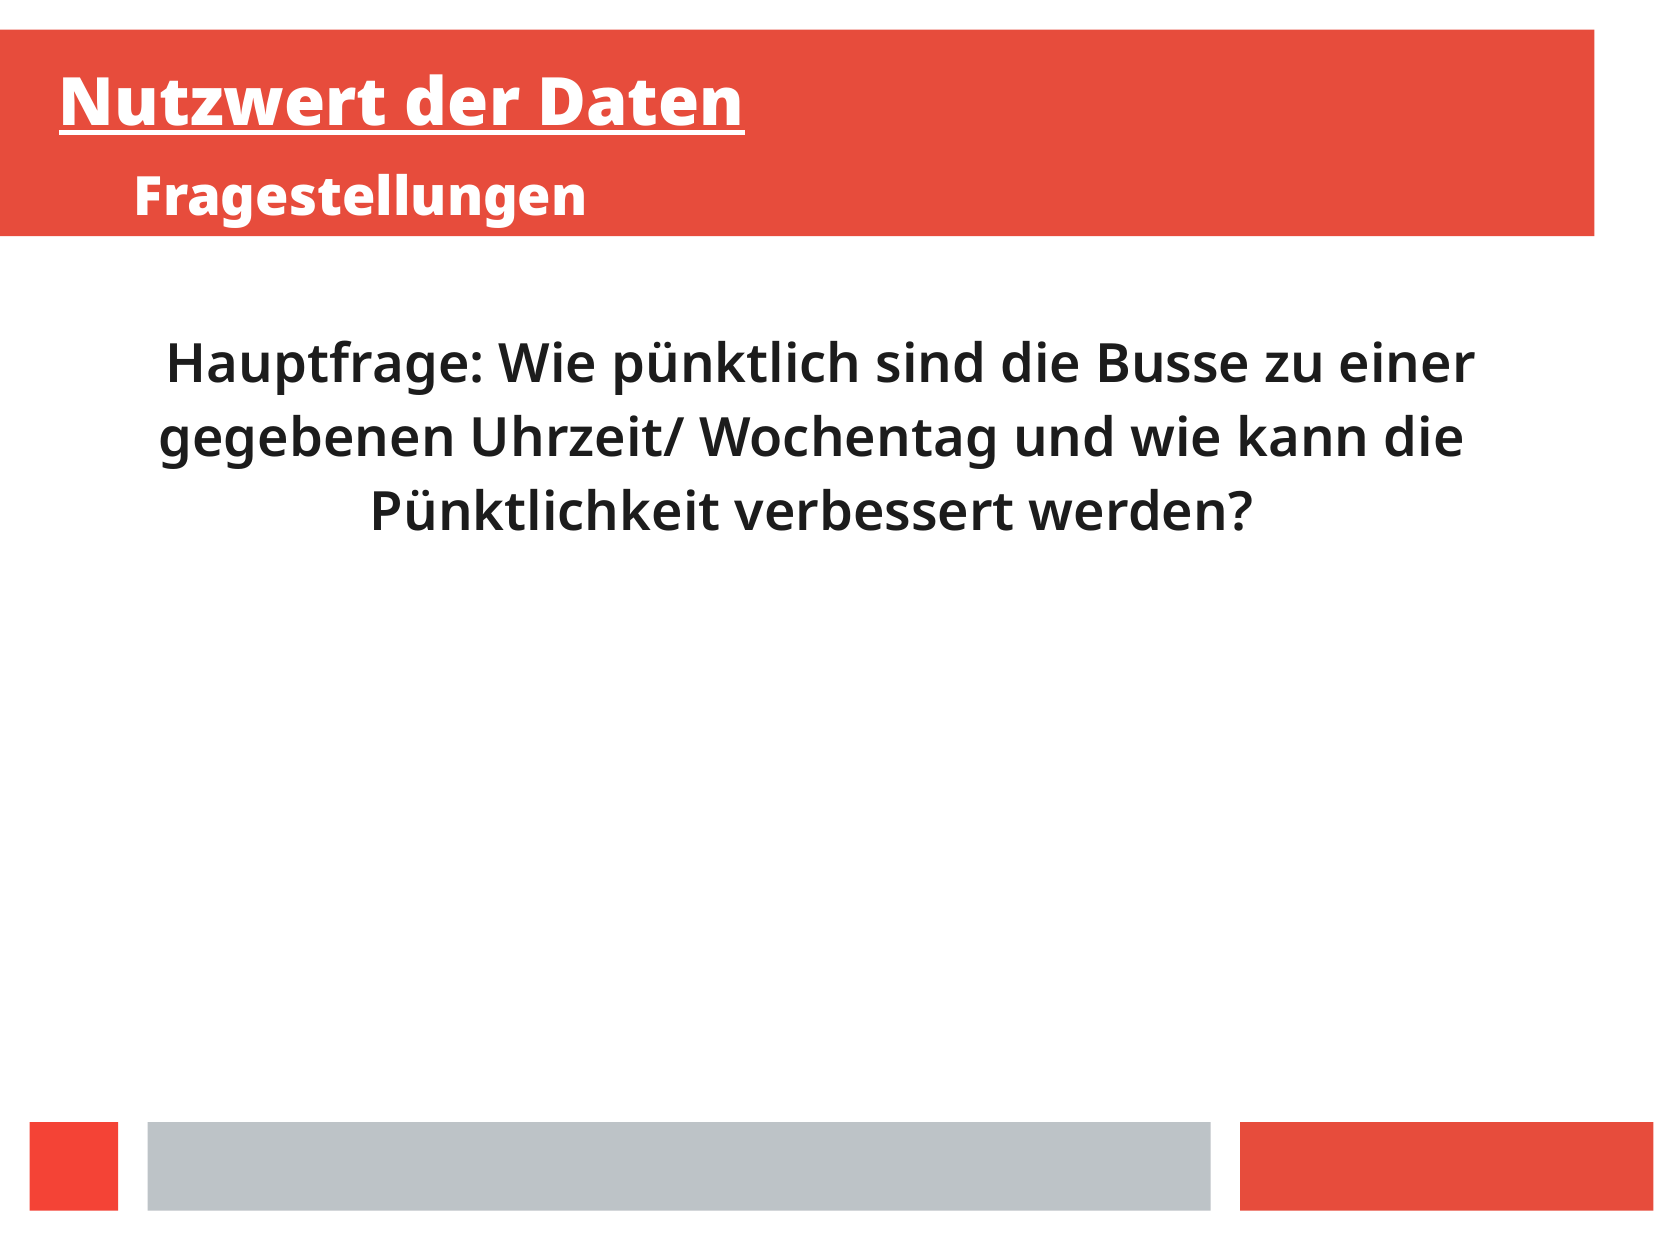

# Nutzwert der Daten Fragestellungen
Hauptfrage: Wie pünktlich sind die Busse zu einer gegebenen Uhrzeit/ Wochentag und wie kann die Pünktlichkeit verbessert werden?